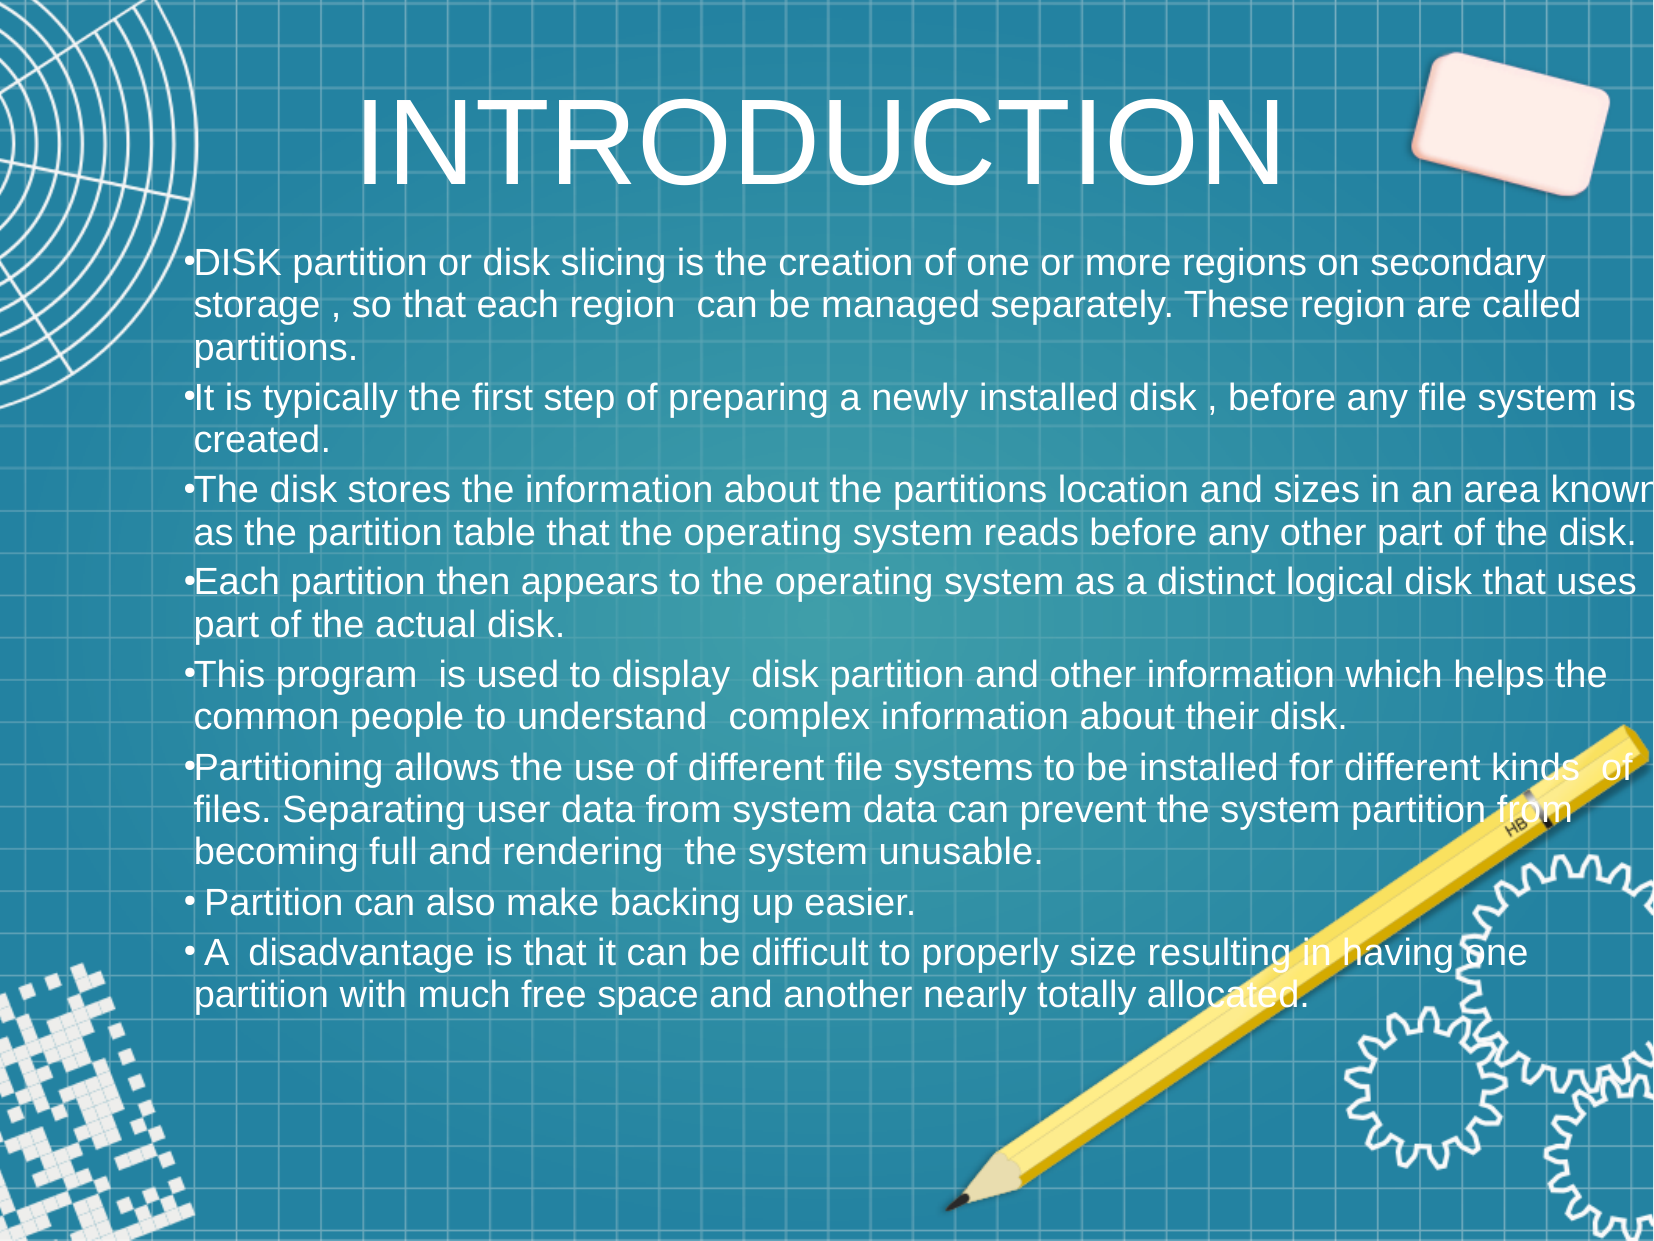

INTRODUCTION
# DISK partition or disk slicing is the creation of one or more regions on secondary storage , so that each region can be managed separately. These region are called partitions.
It is typically the first step of preparing a newly installed disk , before any file system is created.
The disk stores the information about the partitions location and sizes in an area known as the partition table that the operating system reads before any other part of the disk.
Each partition then appears to the operating system as a distinct logical disk that uses part of the actual disk.
This program is used to display disk partition and other information which helps the common people to understand complex information about their disk.
Partitioning allows the use of different file systems to be installed for different kinds of files. Separating user data from system data can prevent the system partition from becoming full and rendering the system unusable.
 Partition can also make backing up easier.
 A disadvantage is that it can be difficult to properly size resulting in having one partition with much free space and another nearly totally allocated.